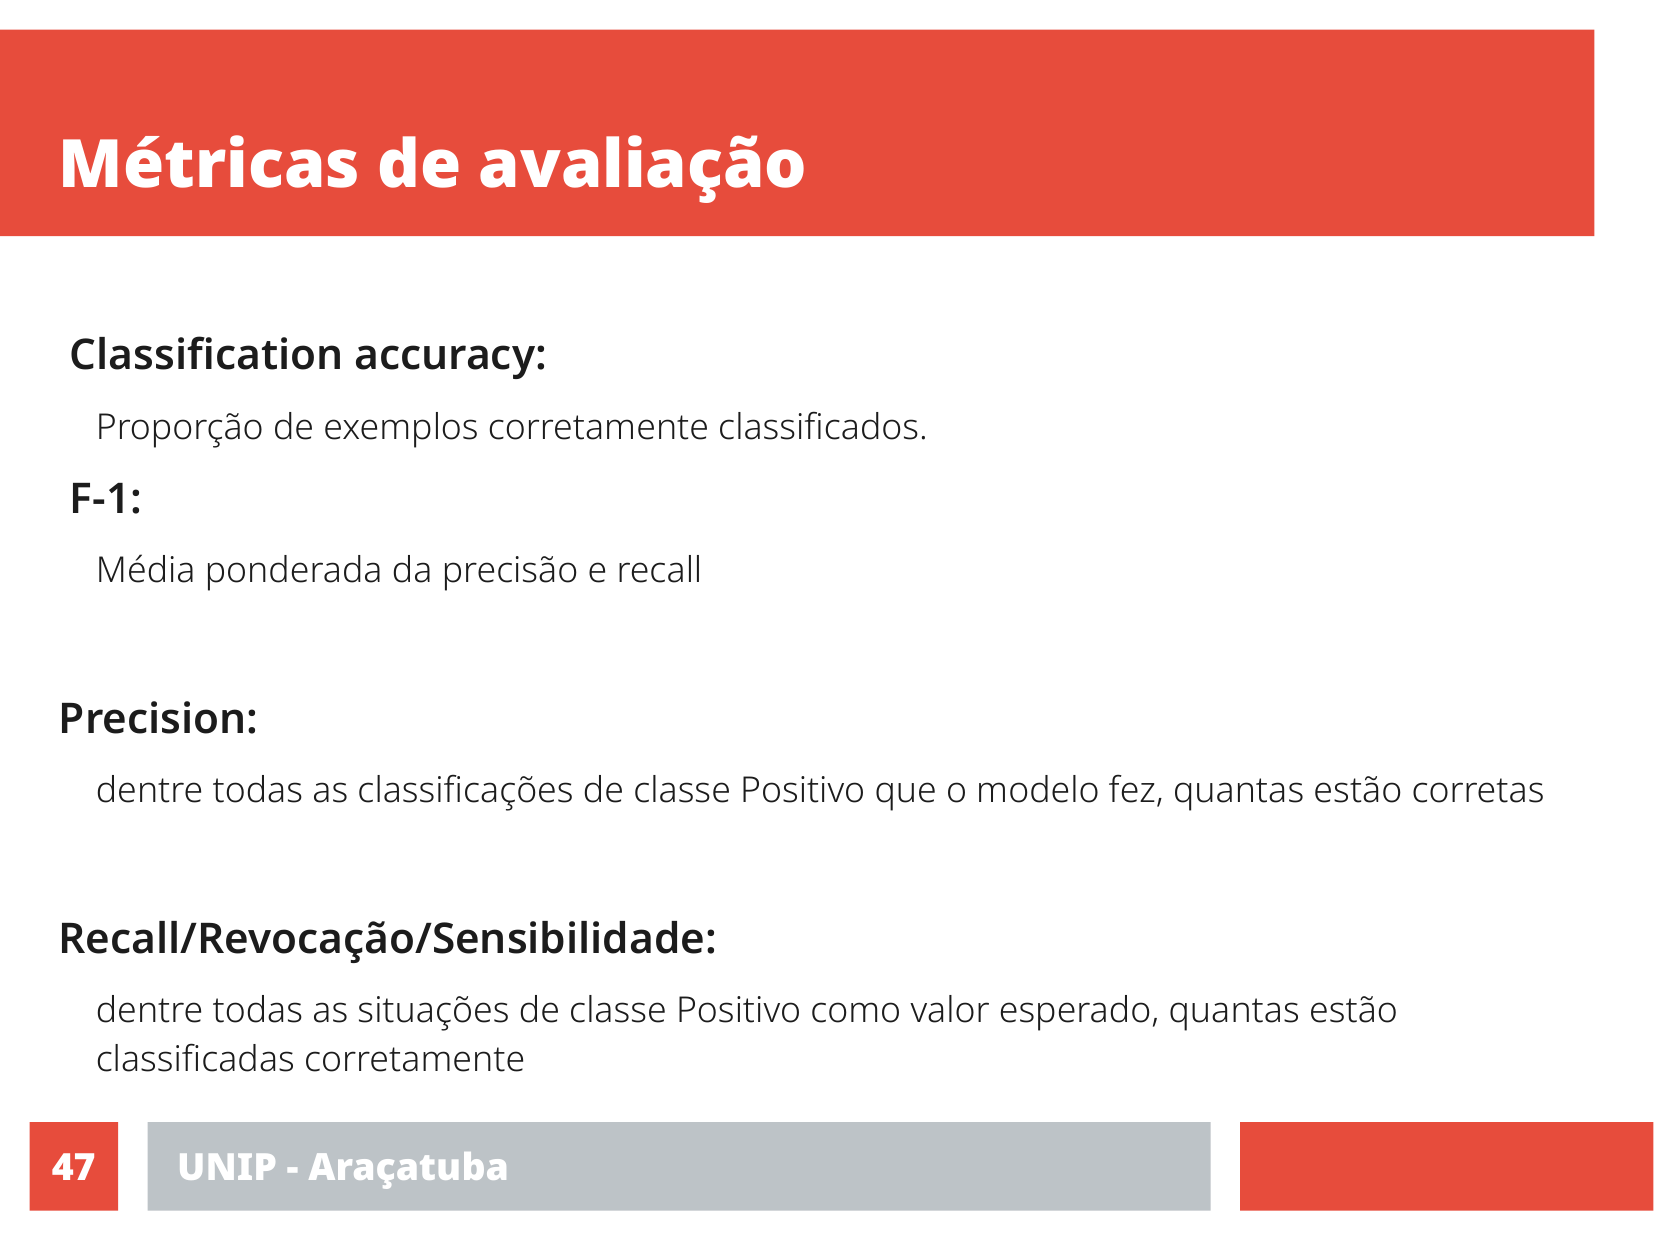

# Métricas de avaliação
 Classification accuracy:
Proporção de exemplos corretamente classificados.
 F-1:
Média ponderada da precisão e recall
Precision:
dentre todas as classificações de classe Positivo que o modelo fez, quantas estão corretas
Recall/Revocação/Sensibilidade:
dentre todas as situações de classe Positivo como valor esperado, quantas estão classificadas corretamente
47
UNIP - Araçatuba